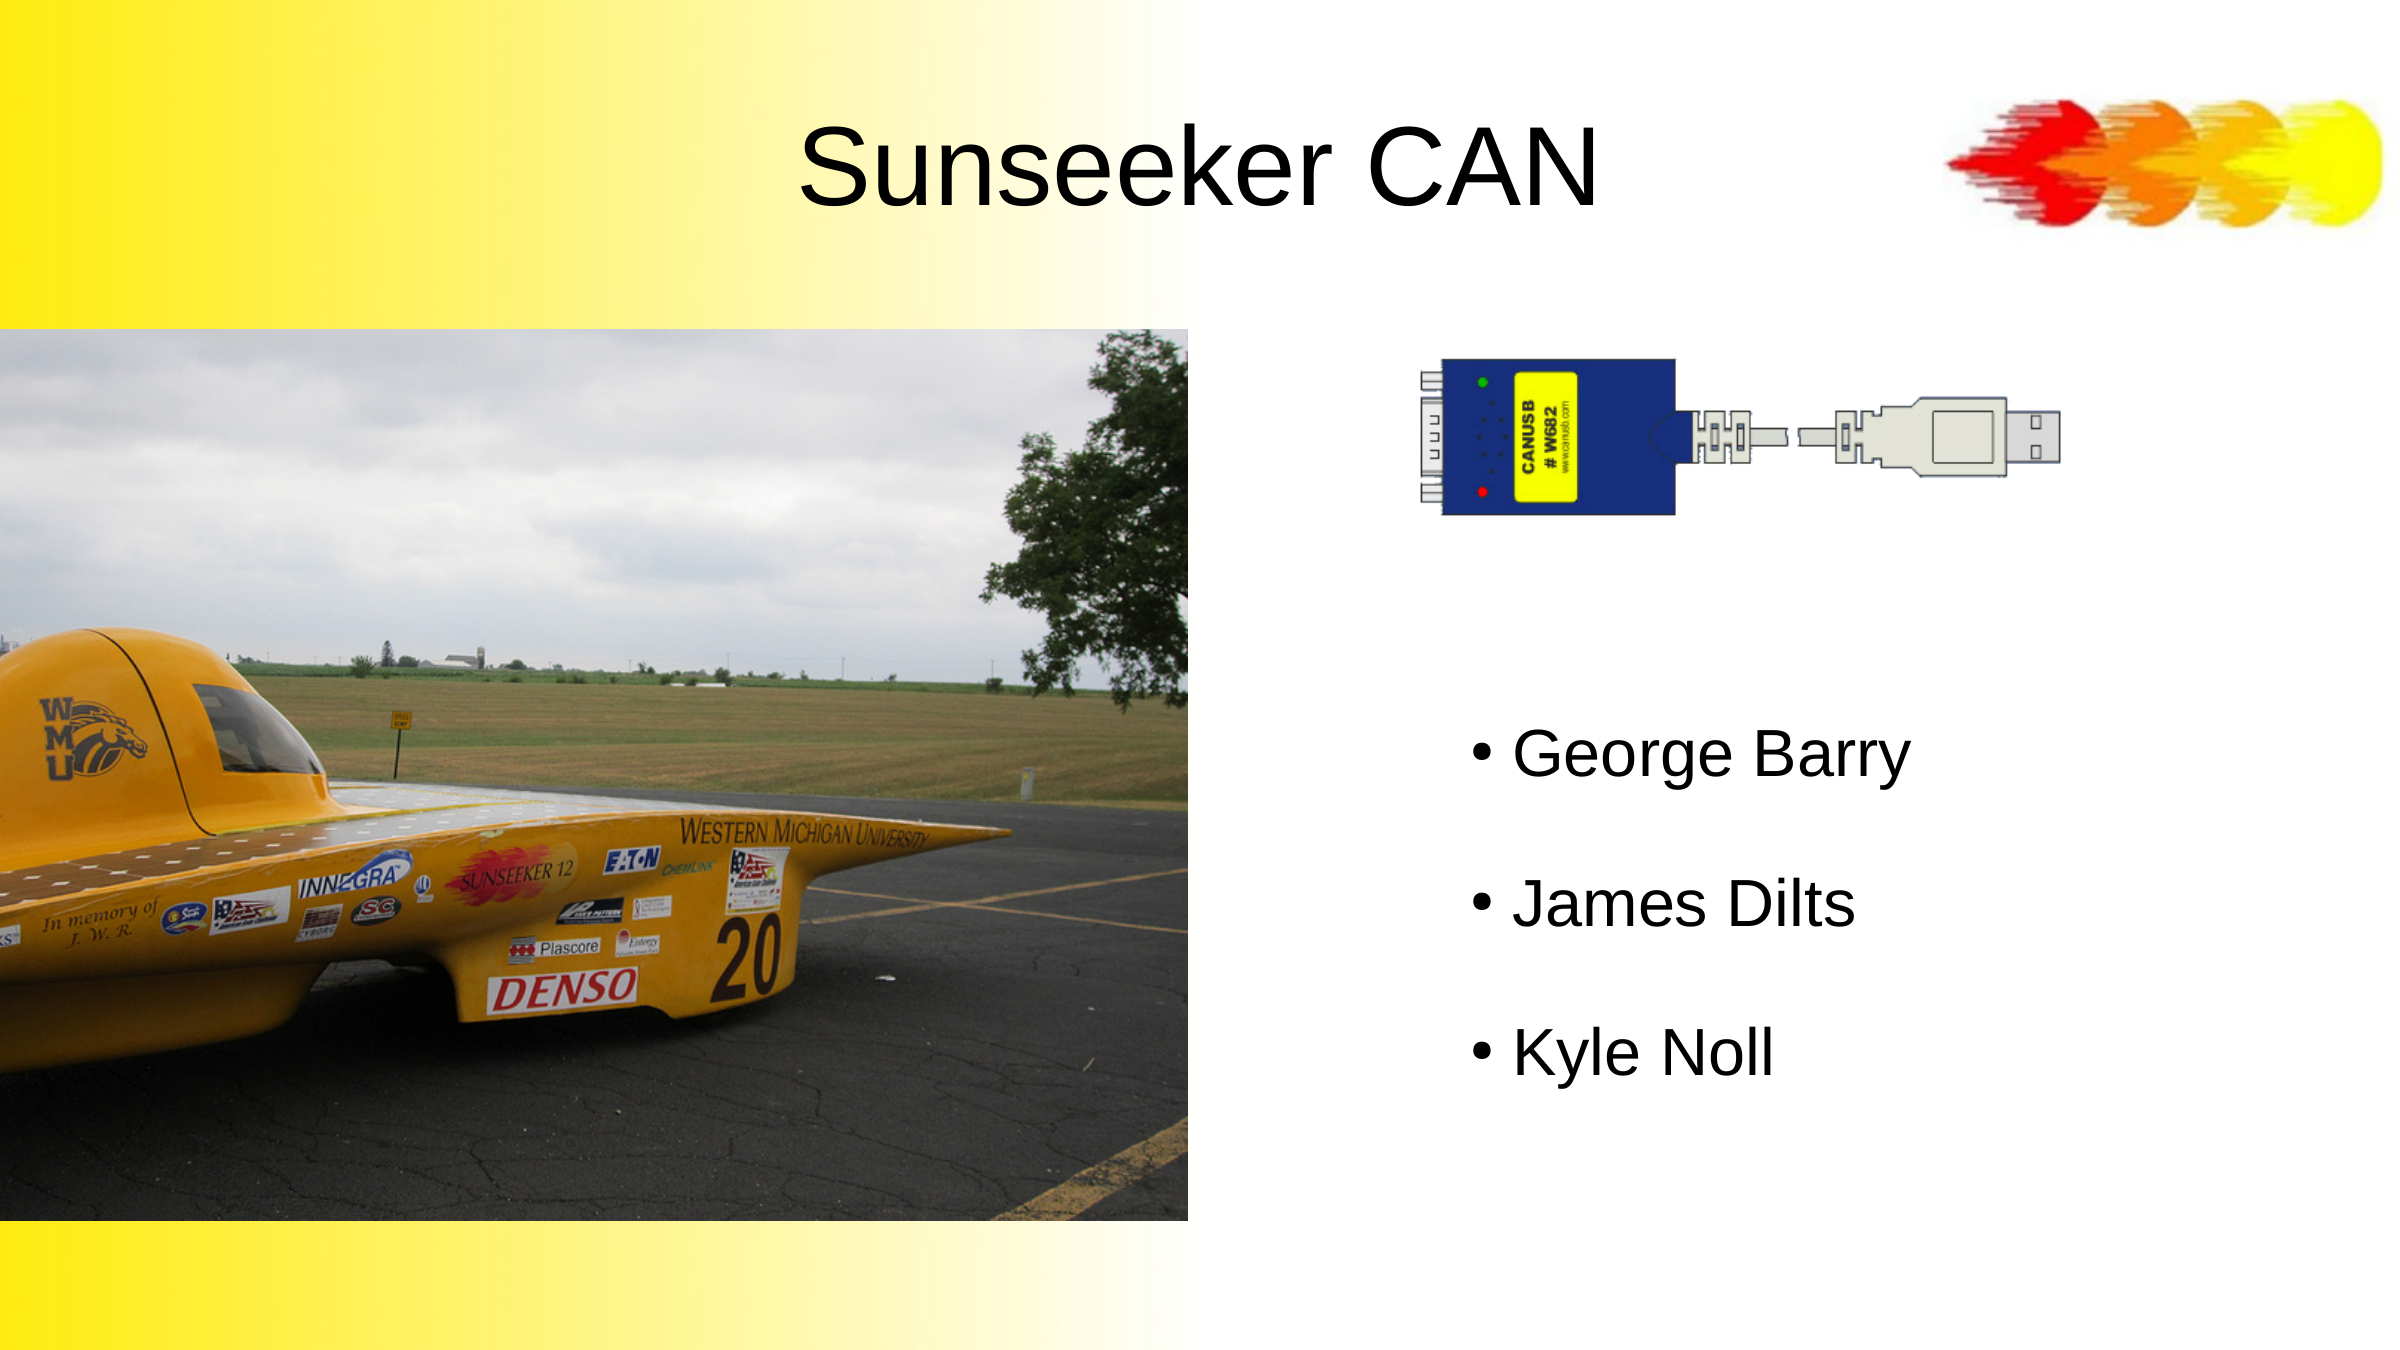

# Sunseeker CAN
 George Barry
 James Dilts
 Kyle Noll